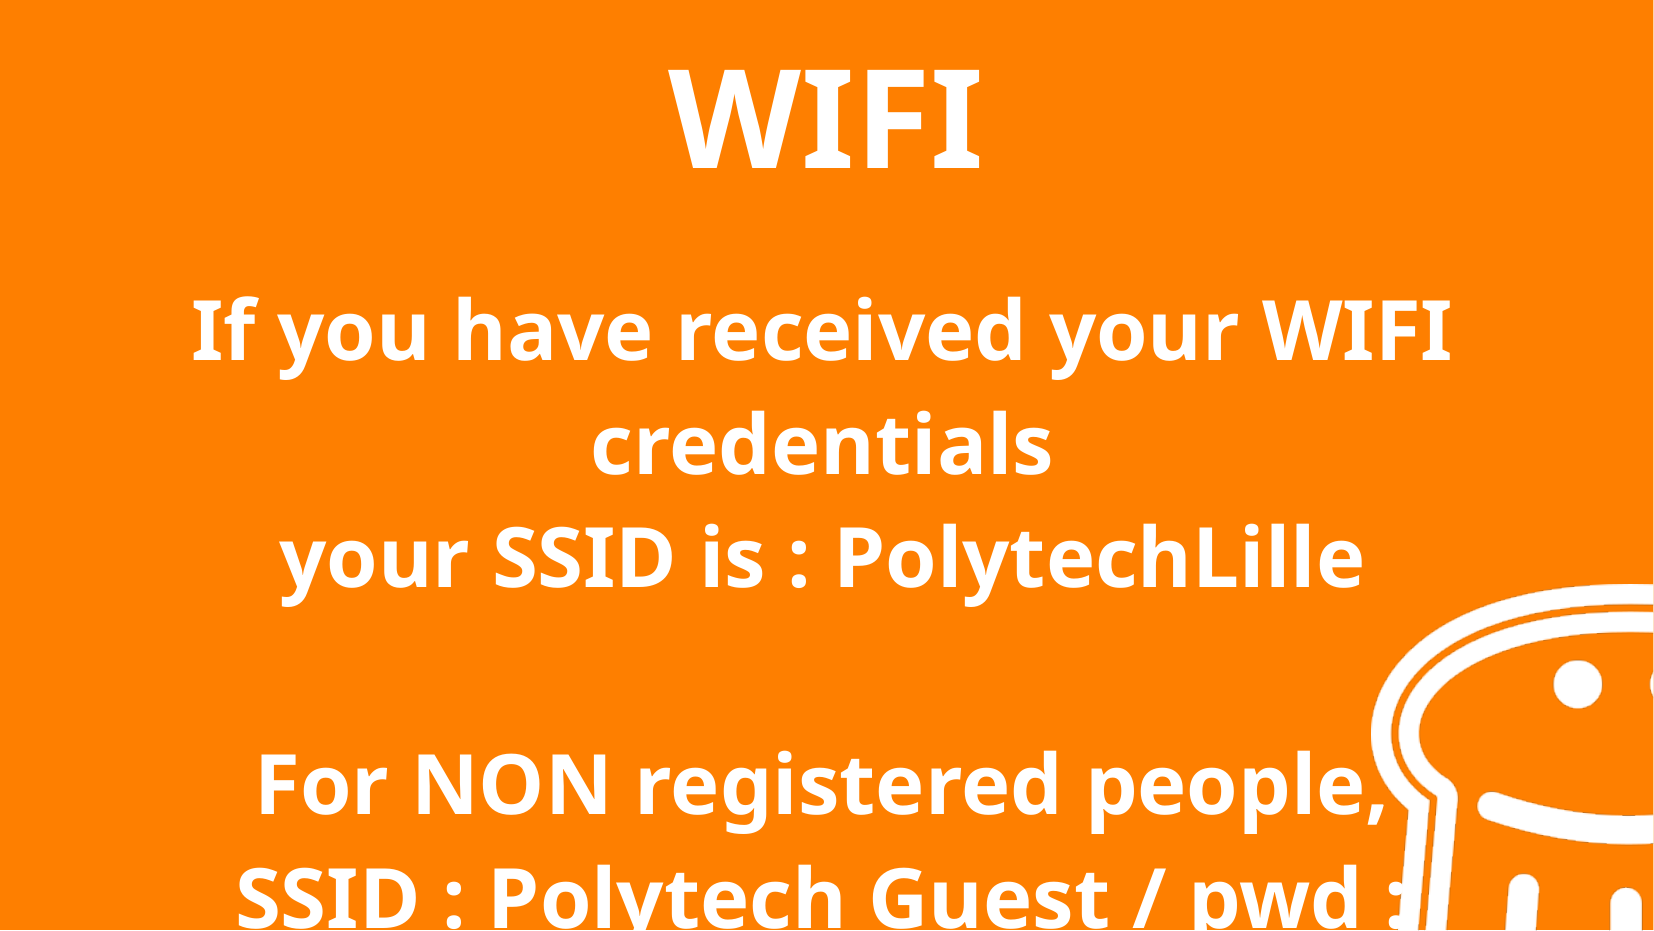

# WIFI
If you have received your WIFI credentials
your SSID is : PolytechLille
For NON registered people,
SSID : Polytech Guest / pwd : vefifU3y